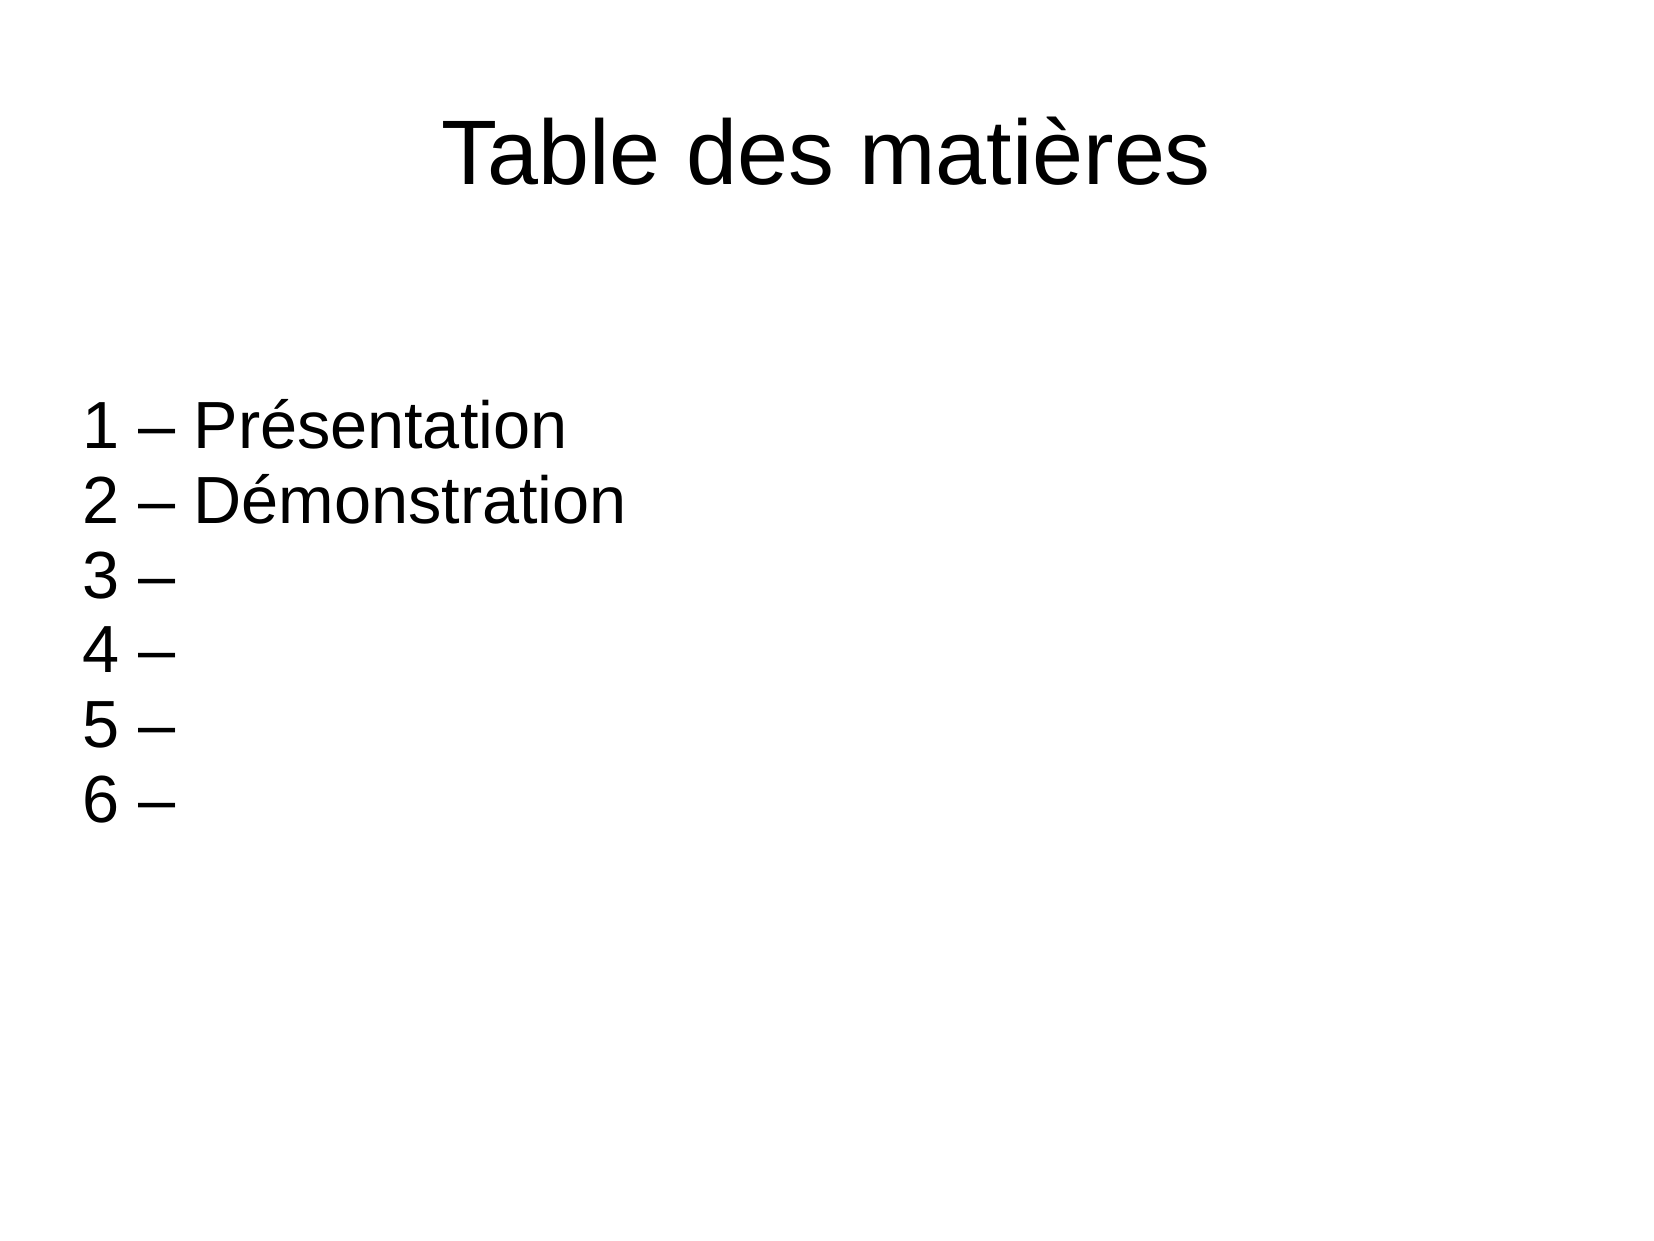

# Table des matières
1 – Présentation
2 – Démonstration
3 –
4 –
5 –
6 –